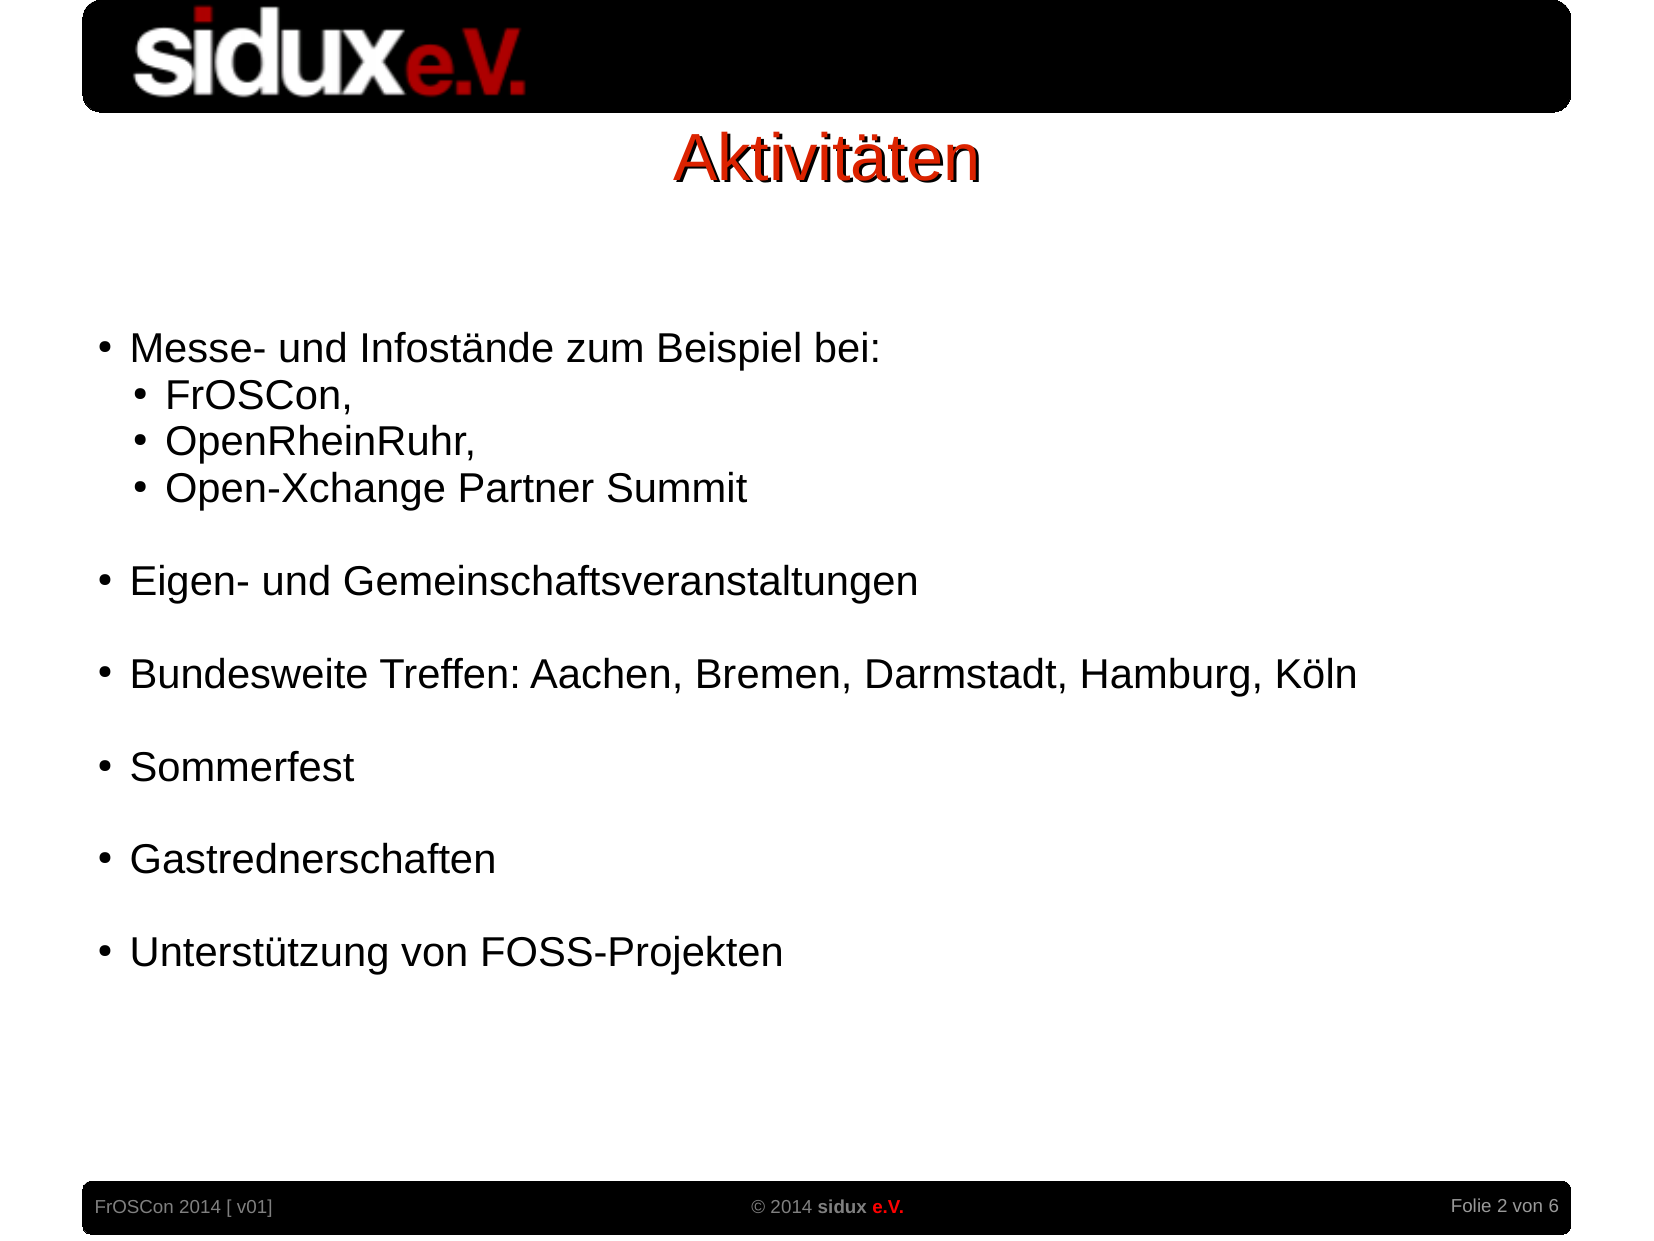

Aktivitäten
 	Messe- und Infostände zum Beispiel bei:
 	FrOSCon,
 	OpenRheinRuhr,
 	Open-Xchange Partner Summit
 	Eigen- und Gemeinschaftsveranstaltungen
 	Bundesweite Treffen: Aachen, Bremen, Darmstadt, Hamburg, Köln
 	Sommerfest
 	Gastrednerschaften
 	Unterstützung von FOSS-Projekten